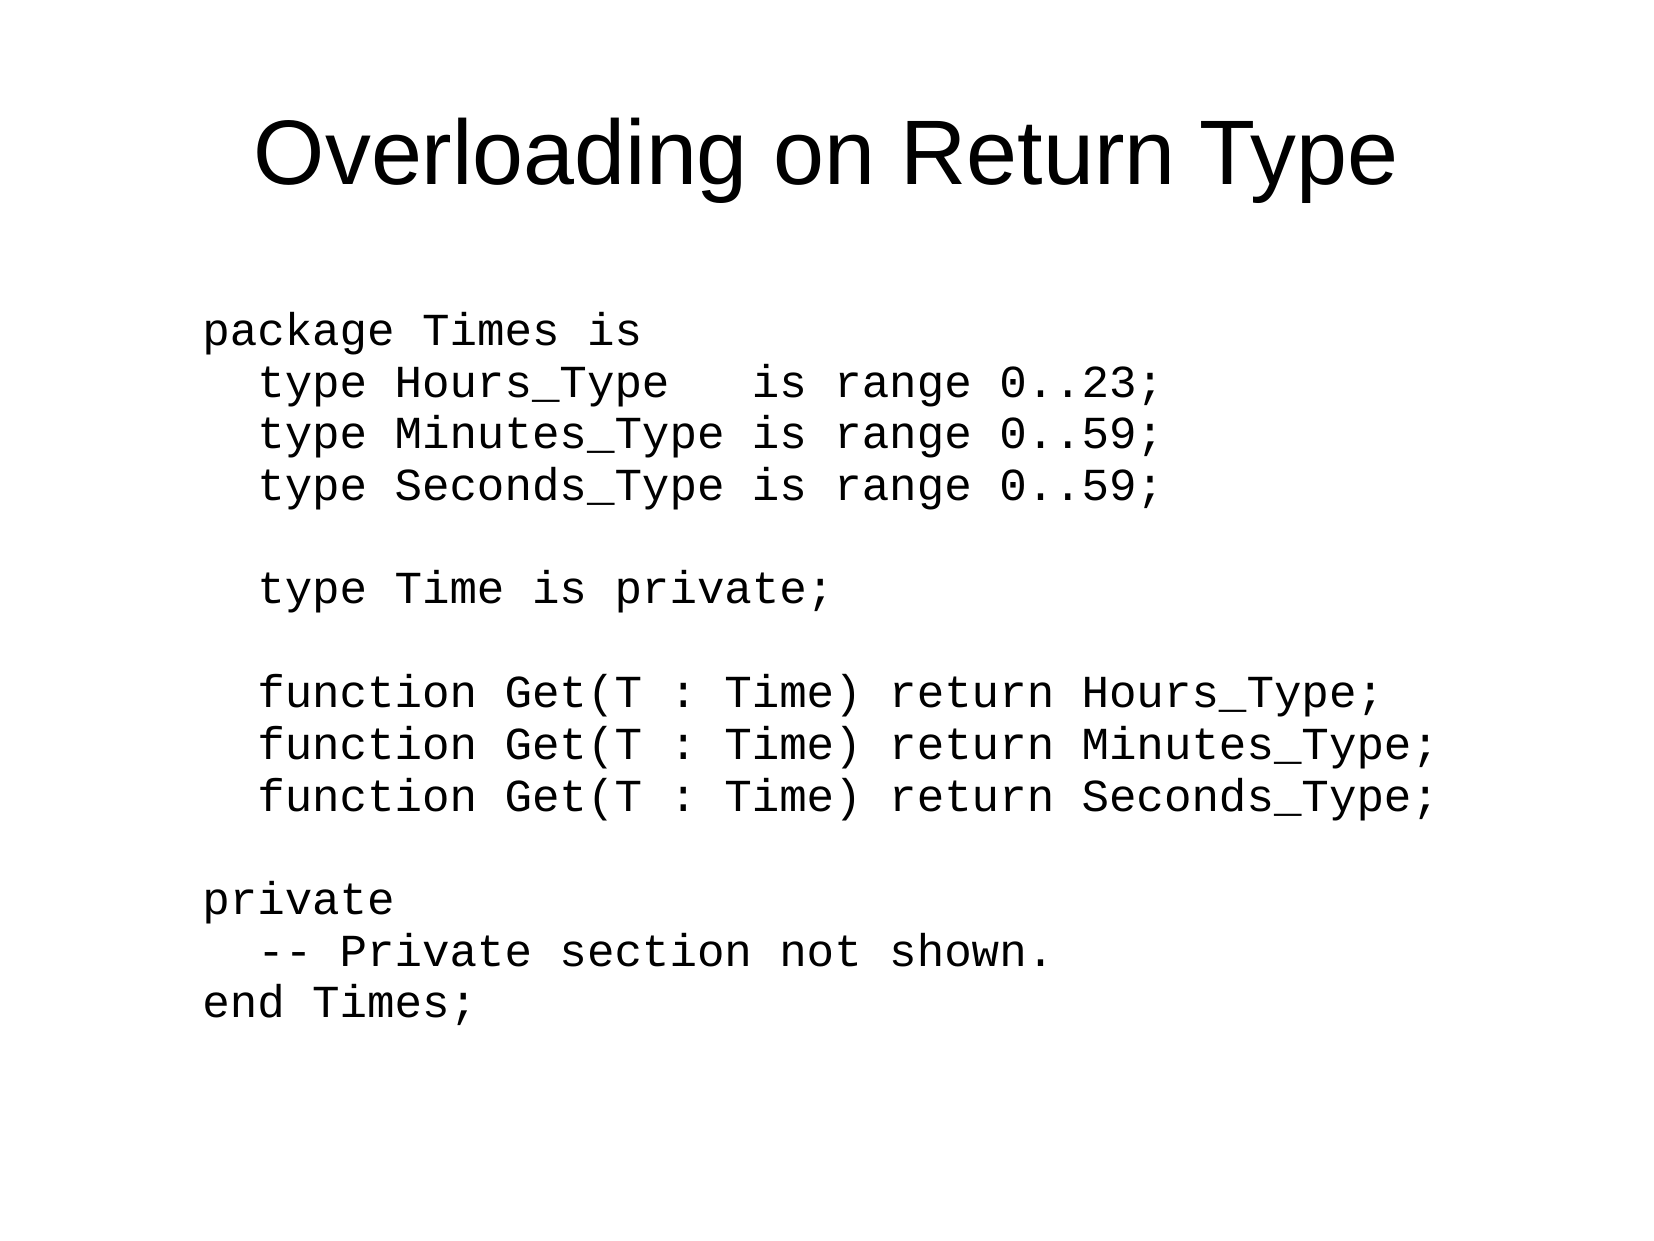

# Overloading on Return Type
package Times is
 type Hours_Type is range 0..23;
 type Minutes_Type is range 0..59;
 type Seconds_Type is range 0..59;
 type Time is private;
 function Get(T : Time) return Hours_Type;
 function Get(T : Time) return Minutes_Type;
 function Get(T : Time) return Seconds_Type;
private
 -- Private section not shown.
end Times;